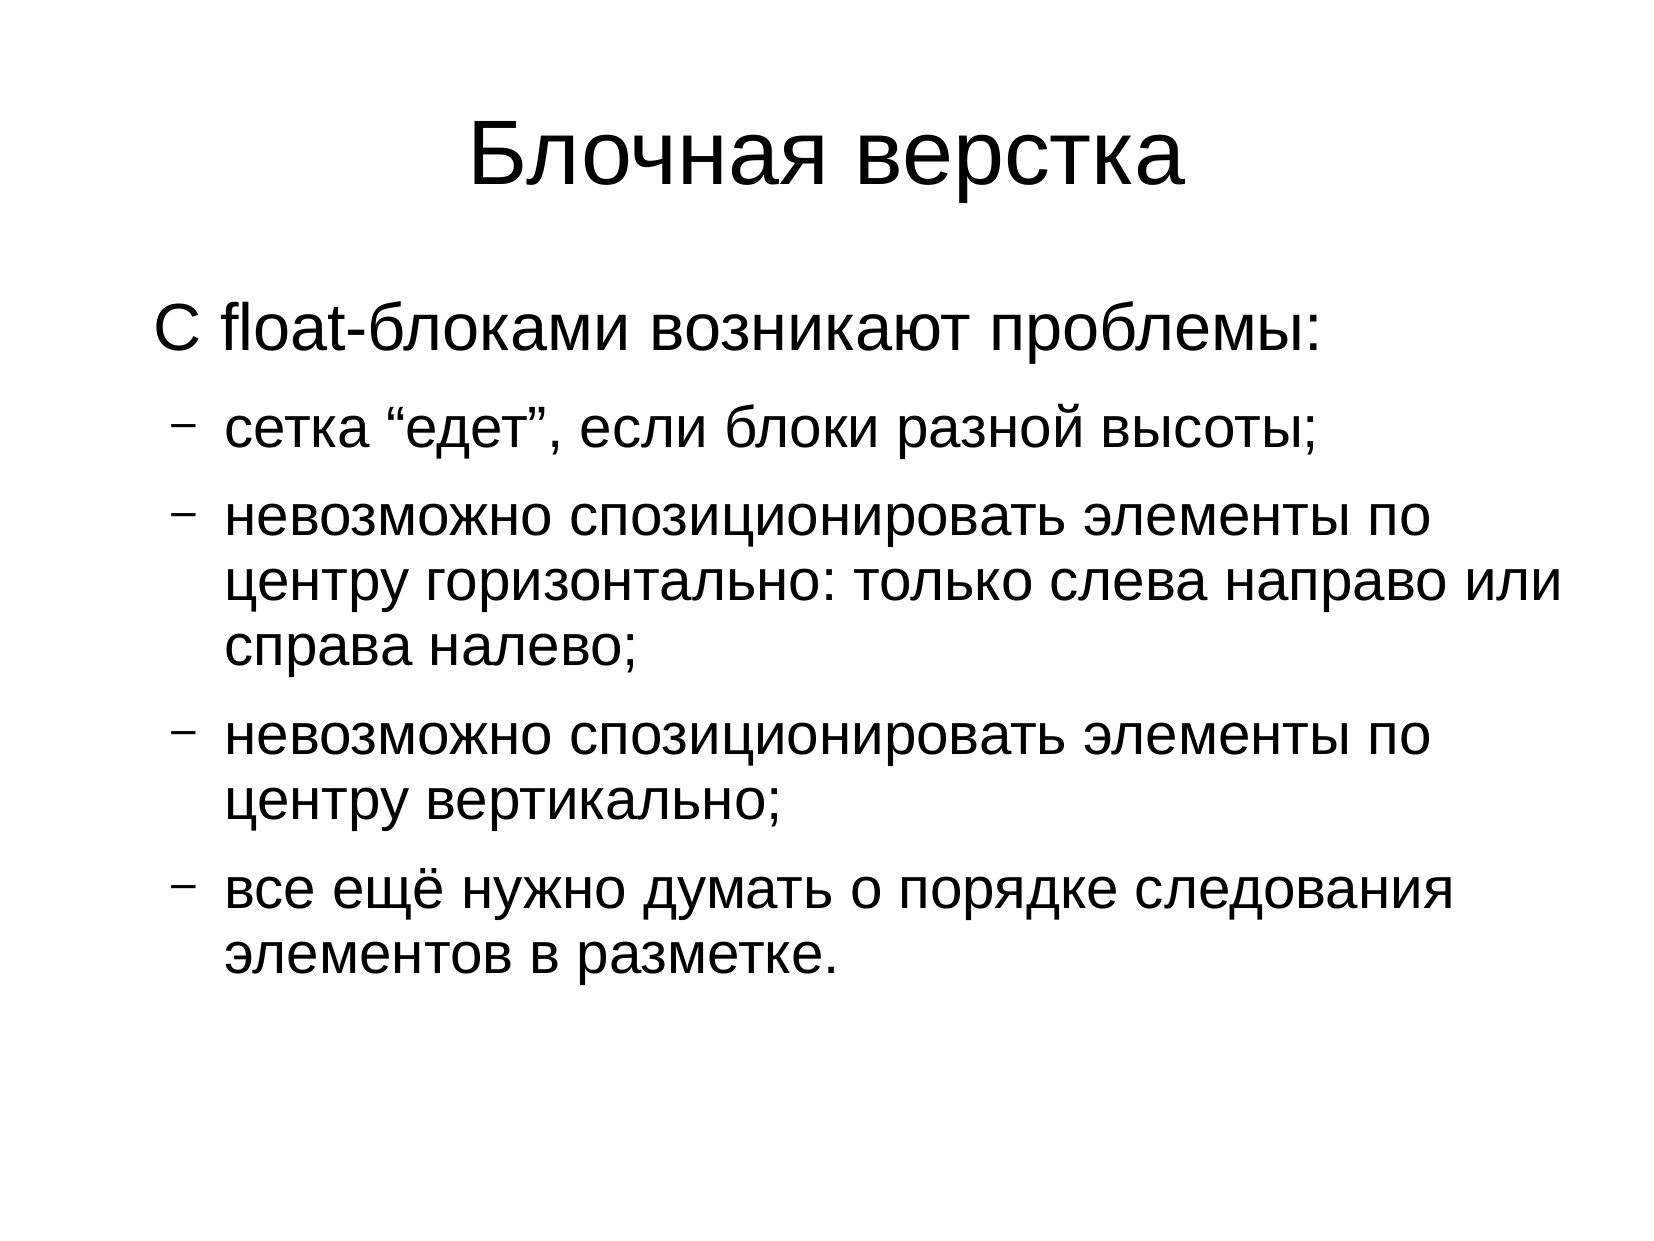

# Блочная верстка
С float-блоками возникают проблемы:
сетка “едет”, если блоки разной высоты;
невозможно спозиционировать элементы по центру горизонтально: только слева направо или справа налево;
невозможно спозиционировать элементы по центру вертикально;
все ещё нужно думать о порядке следования элементов в разметке.